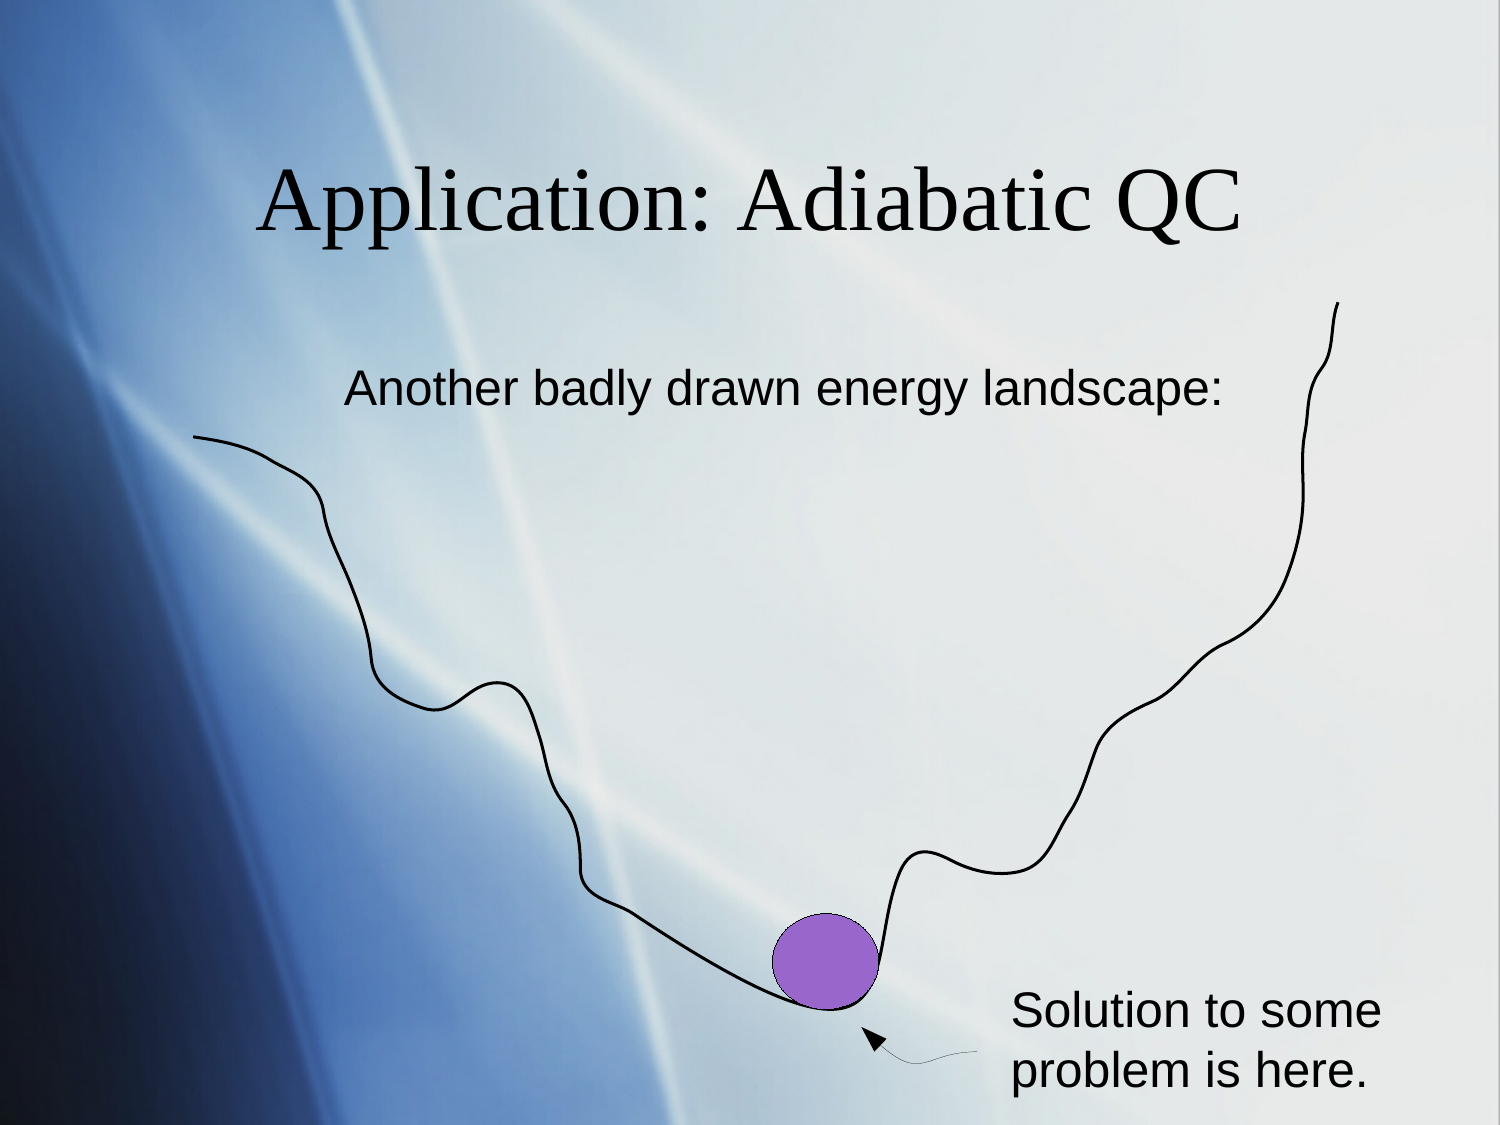

# Application: Adiabatic QC
Another badly drawn energy landscape:
Solution to some
problem is here.